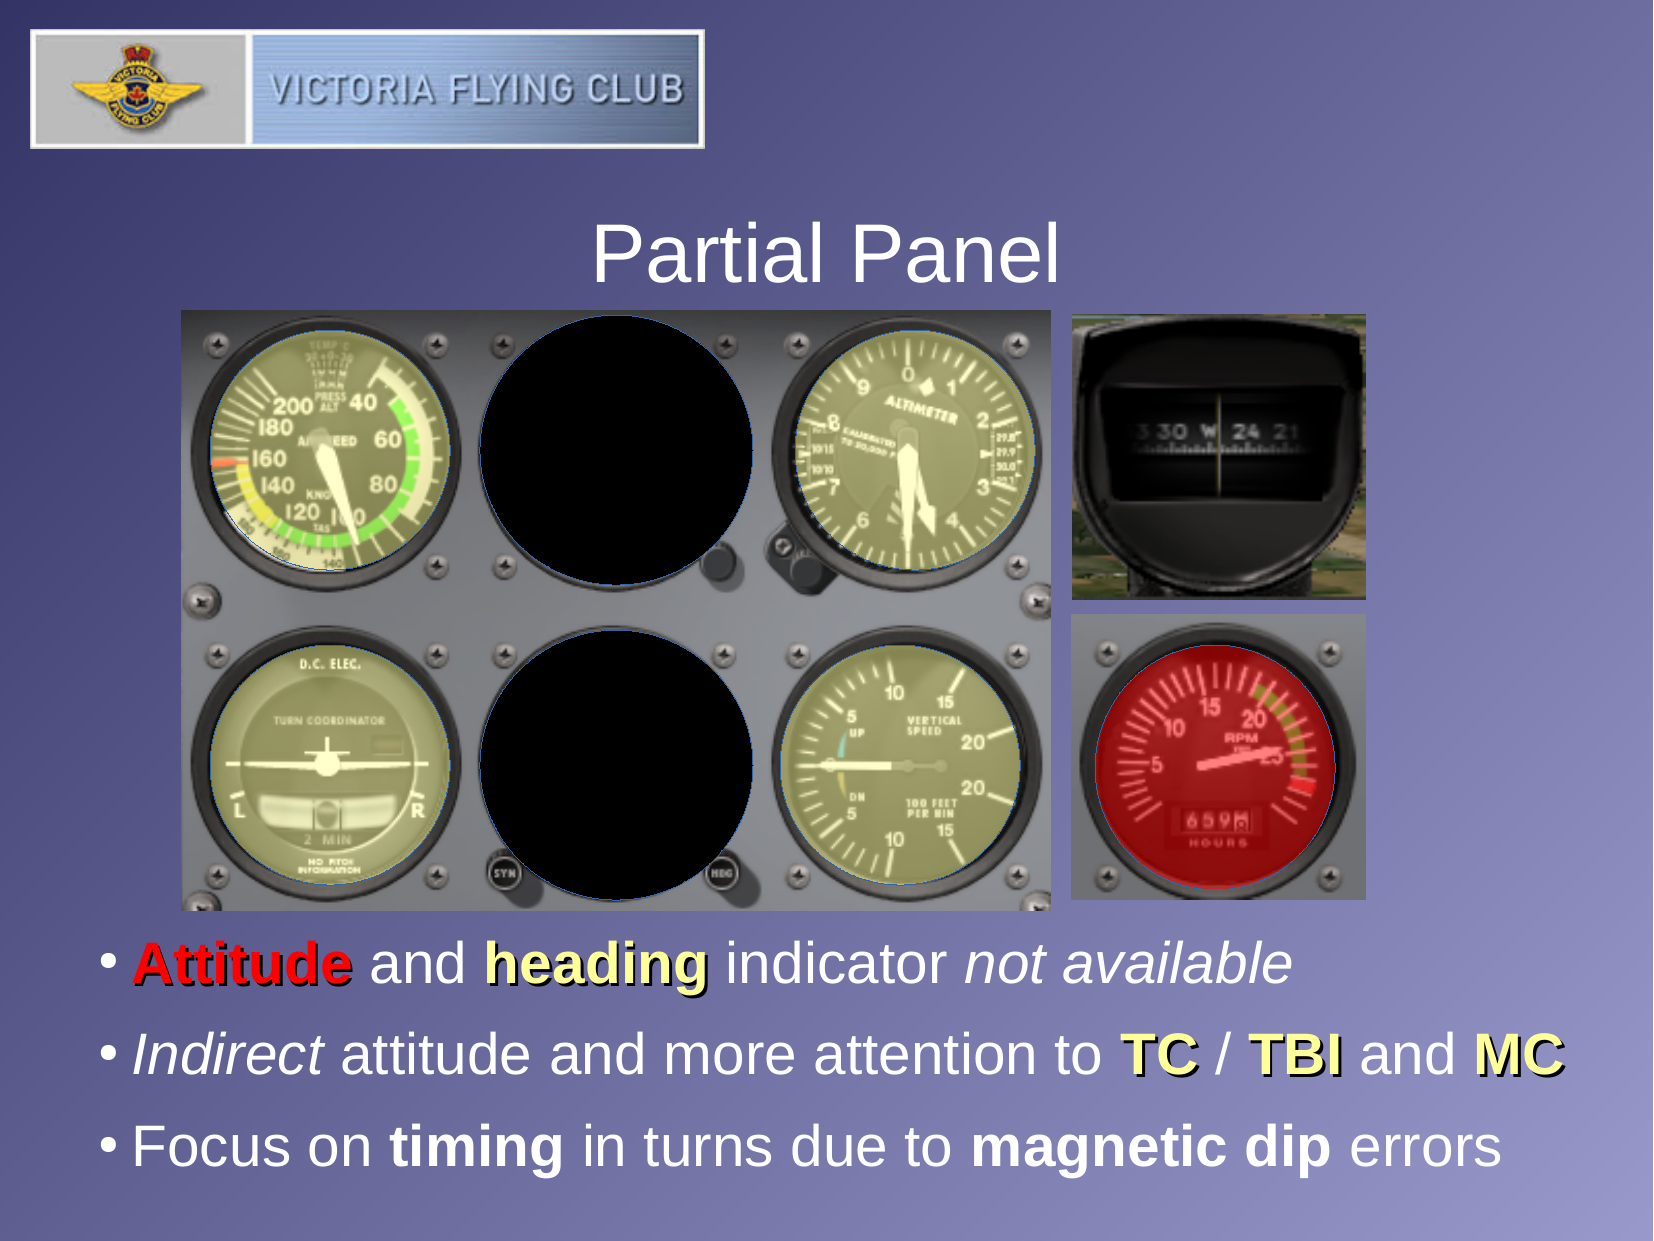

# Partial Panel
Attitude and heading indicator not available
Indirect attitude and more attention to TC / TBI and MC
Focus on timing in turns due to magnetic dip errors